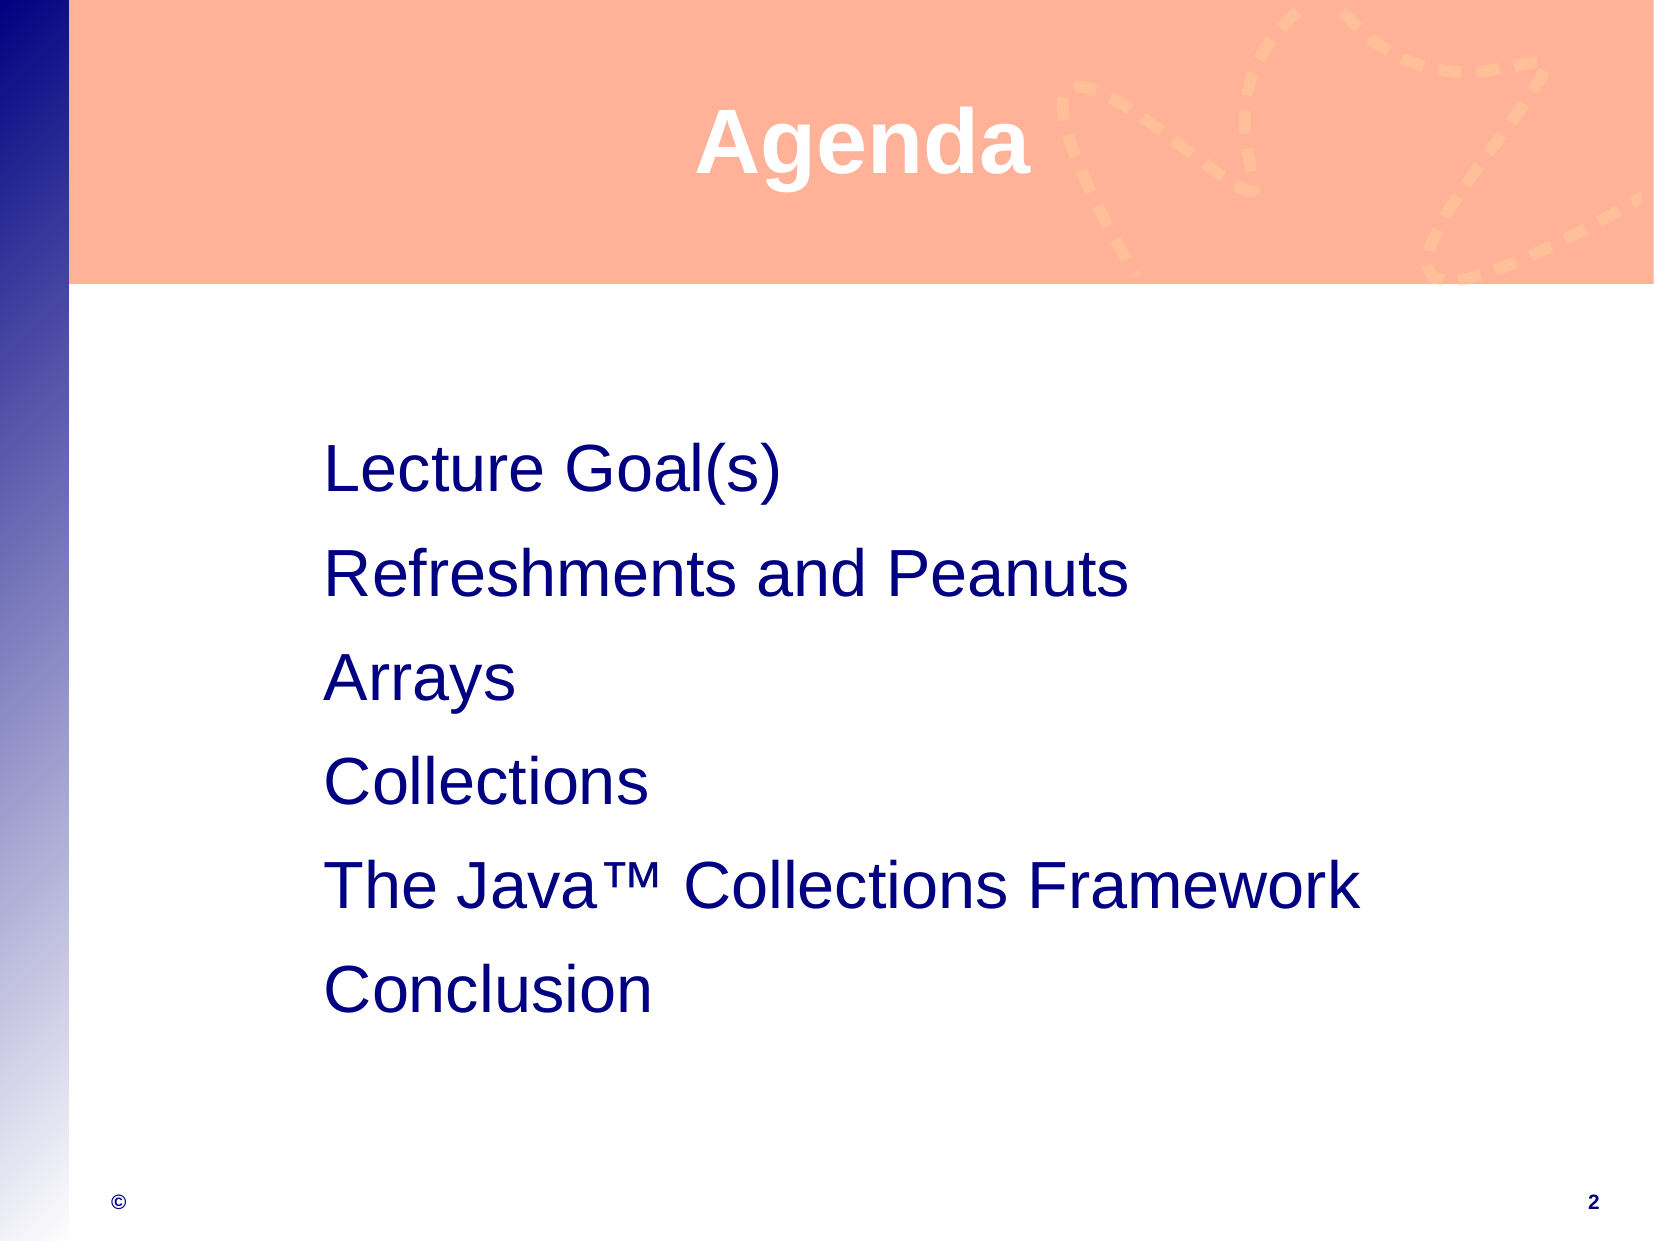

# Agenda
Lecture Goal(s)
Refreshments and Peanuts
Arrays
Collections
The Java™ Collections Framework
Conclusion